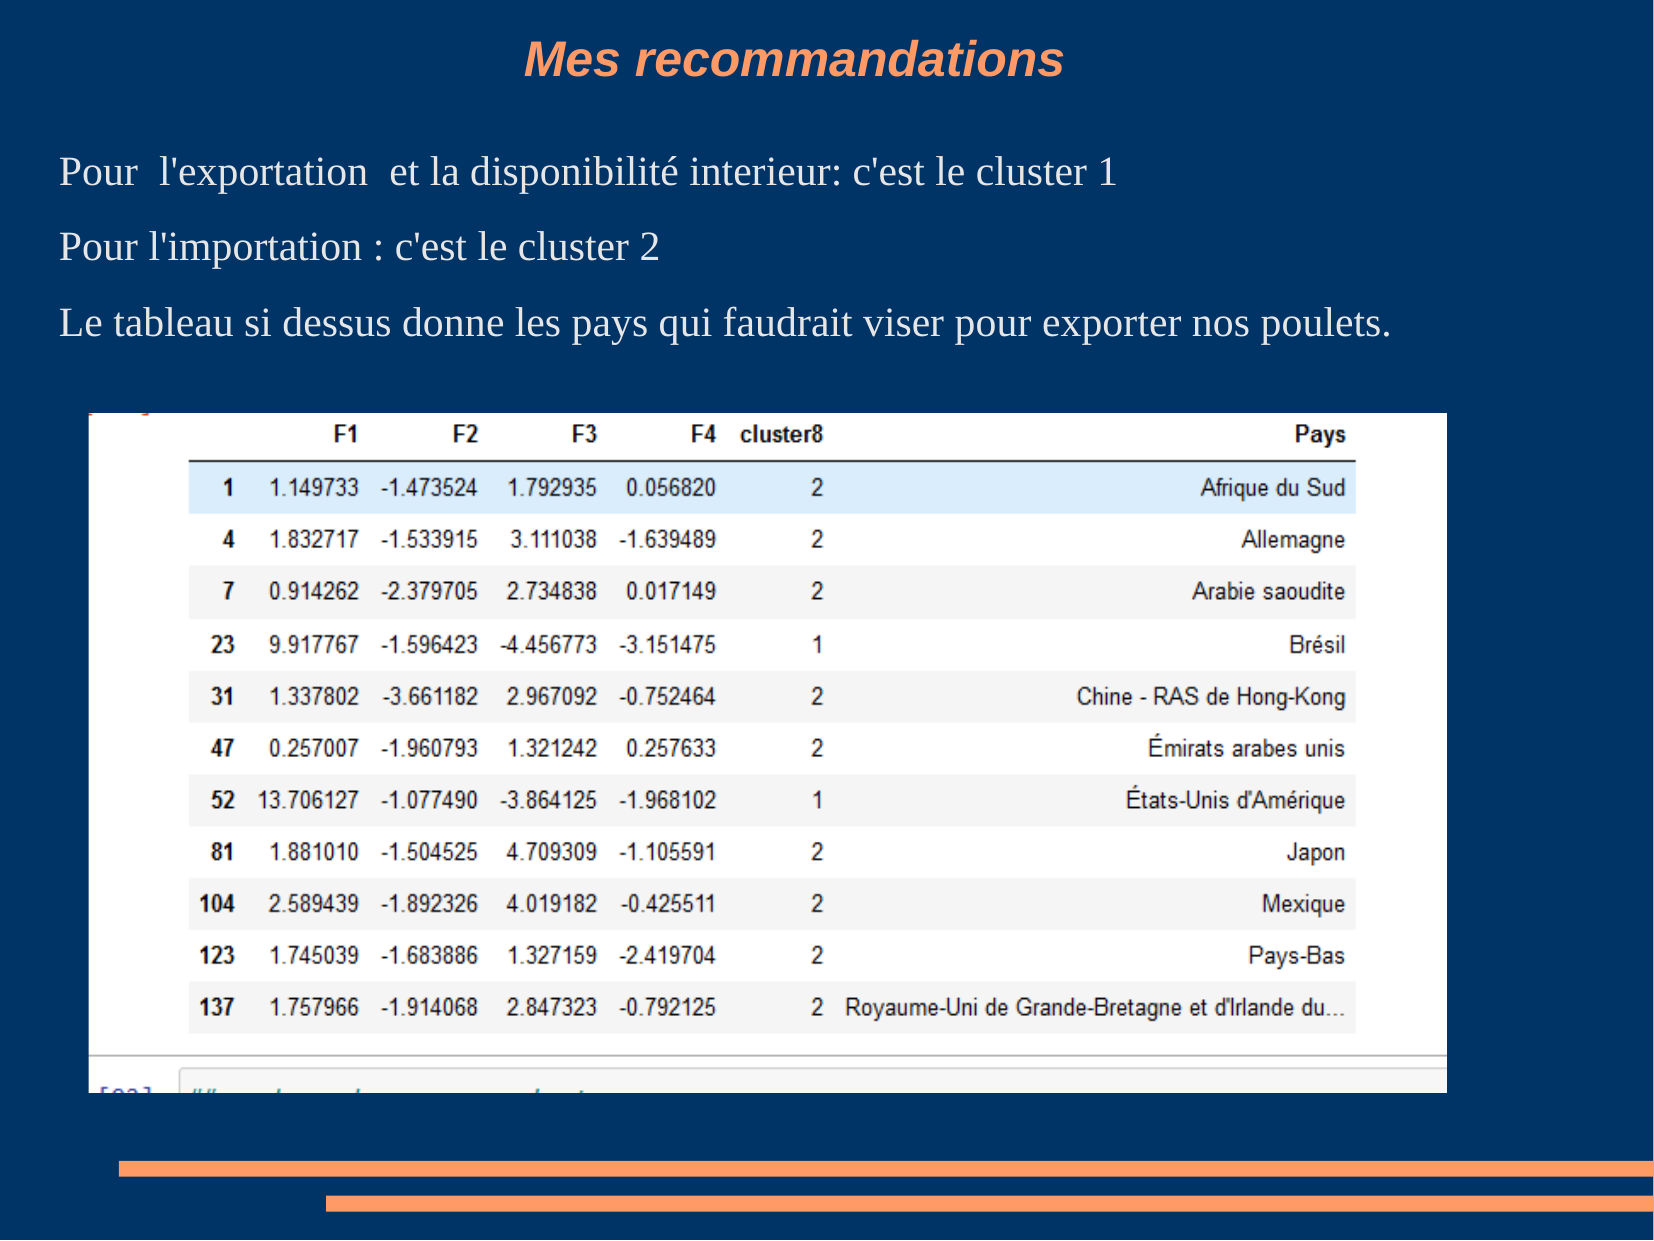

# Mes recommandations
Pour l'exportation et la disponibilité interieur: c'est le cluster 1
Pour l'importation : c'est le cluster 2
Le tableau si dessus donne les pays qui faudrait viser pour exporter nos poulets.